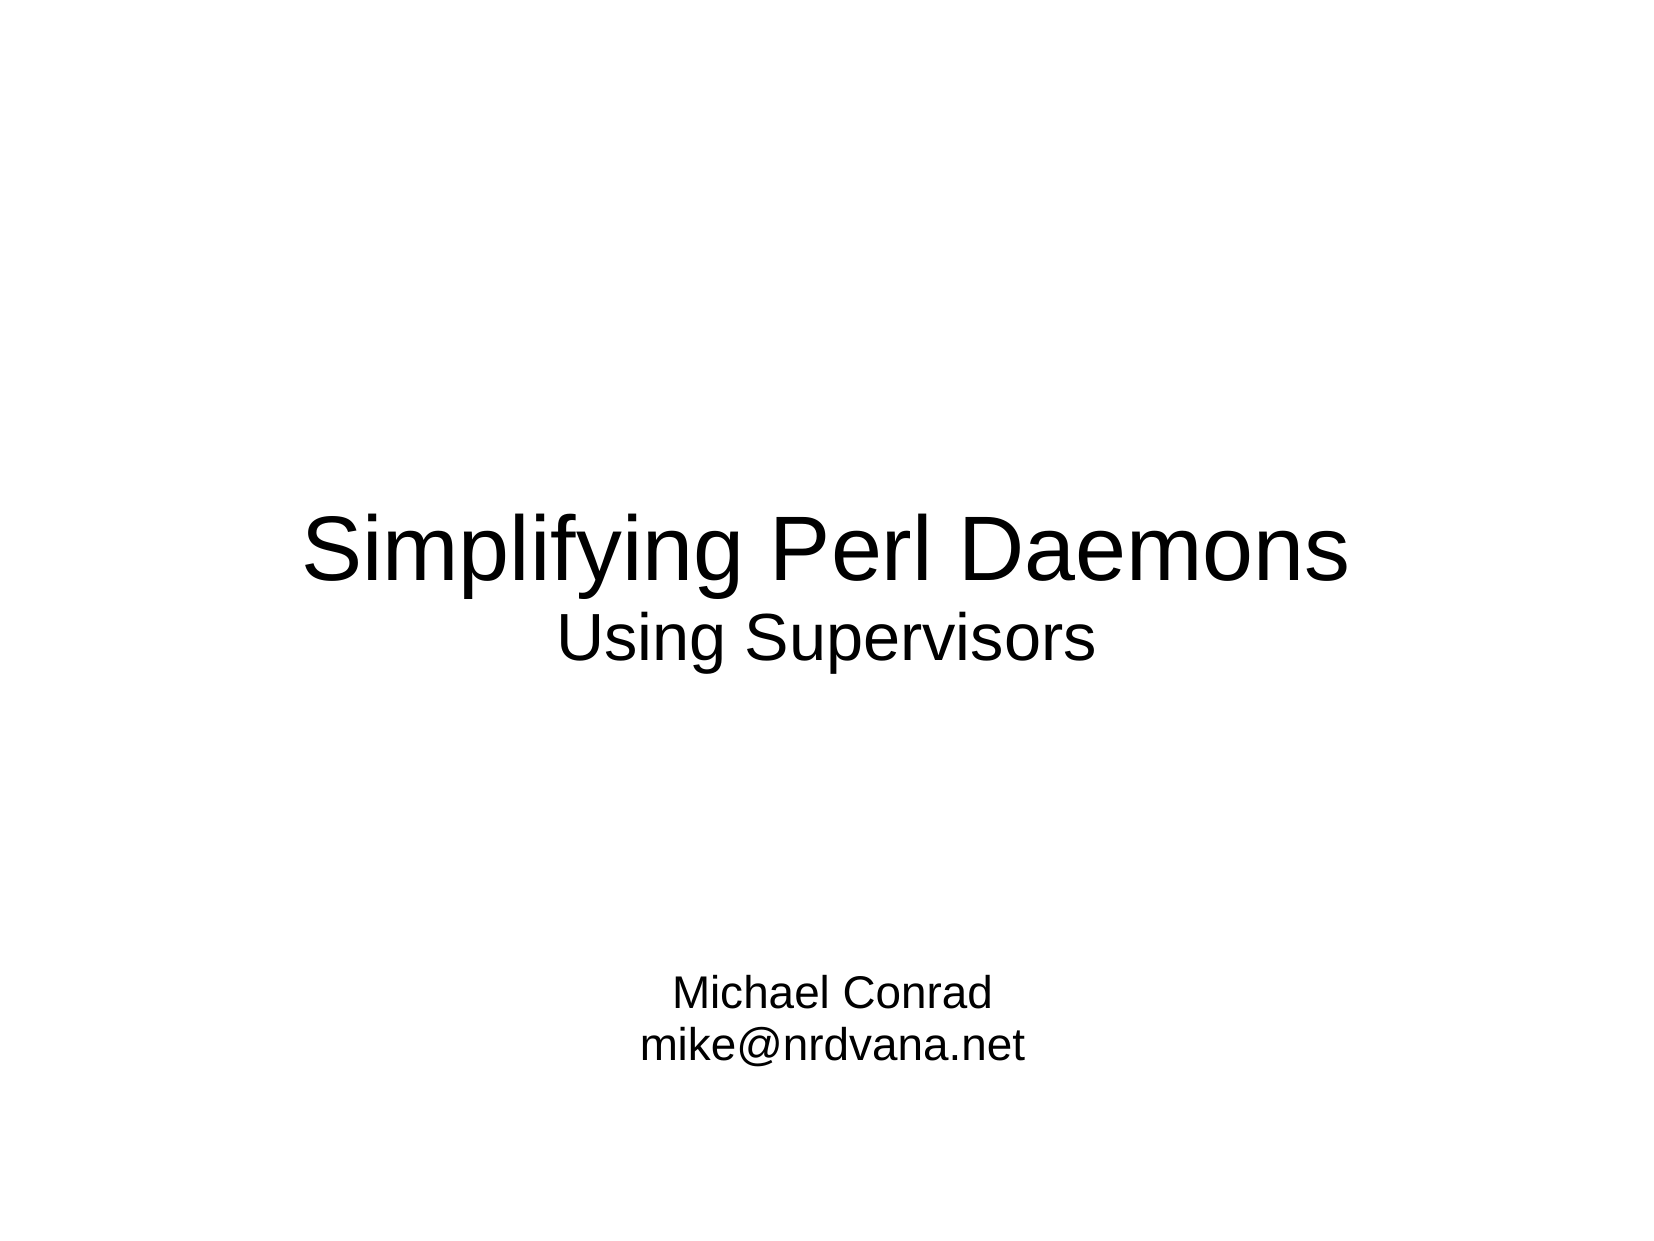

# Simplifying Perl Daemons Using Supervisors
Michael Conrad
mike@nrdvana.net